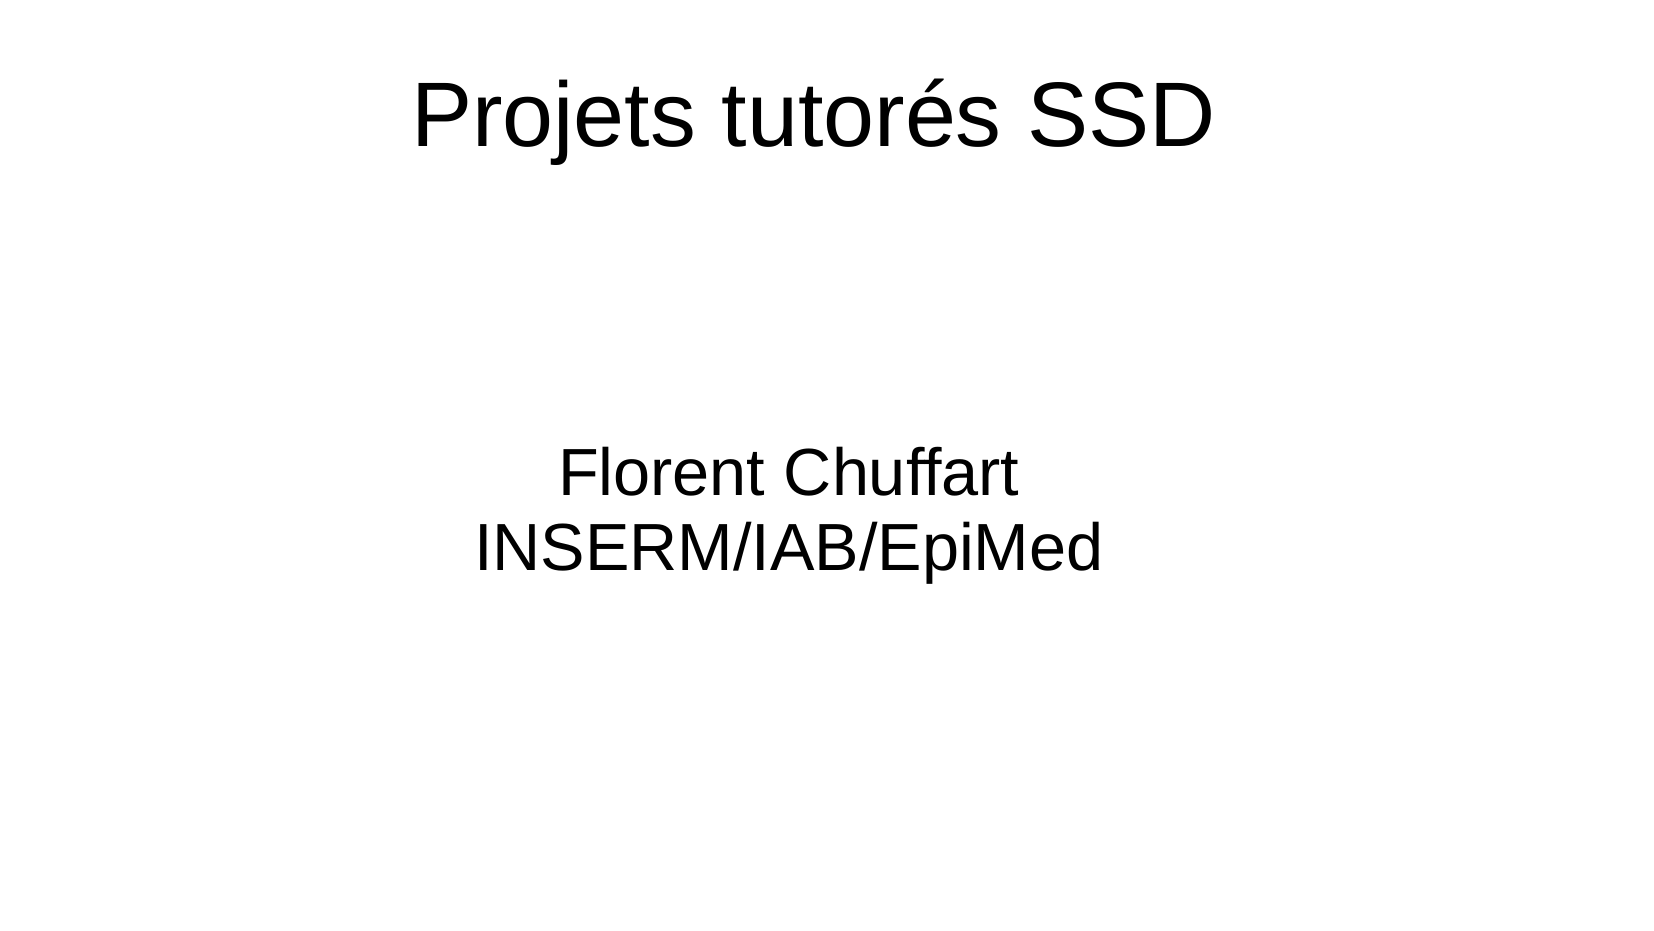

# Projets tutorés SSD
Florent Chuffart
INSERM/IAB/EpiMed